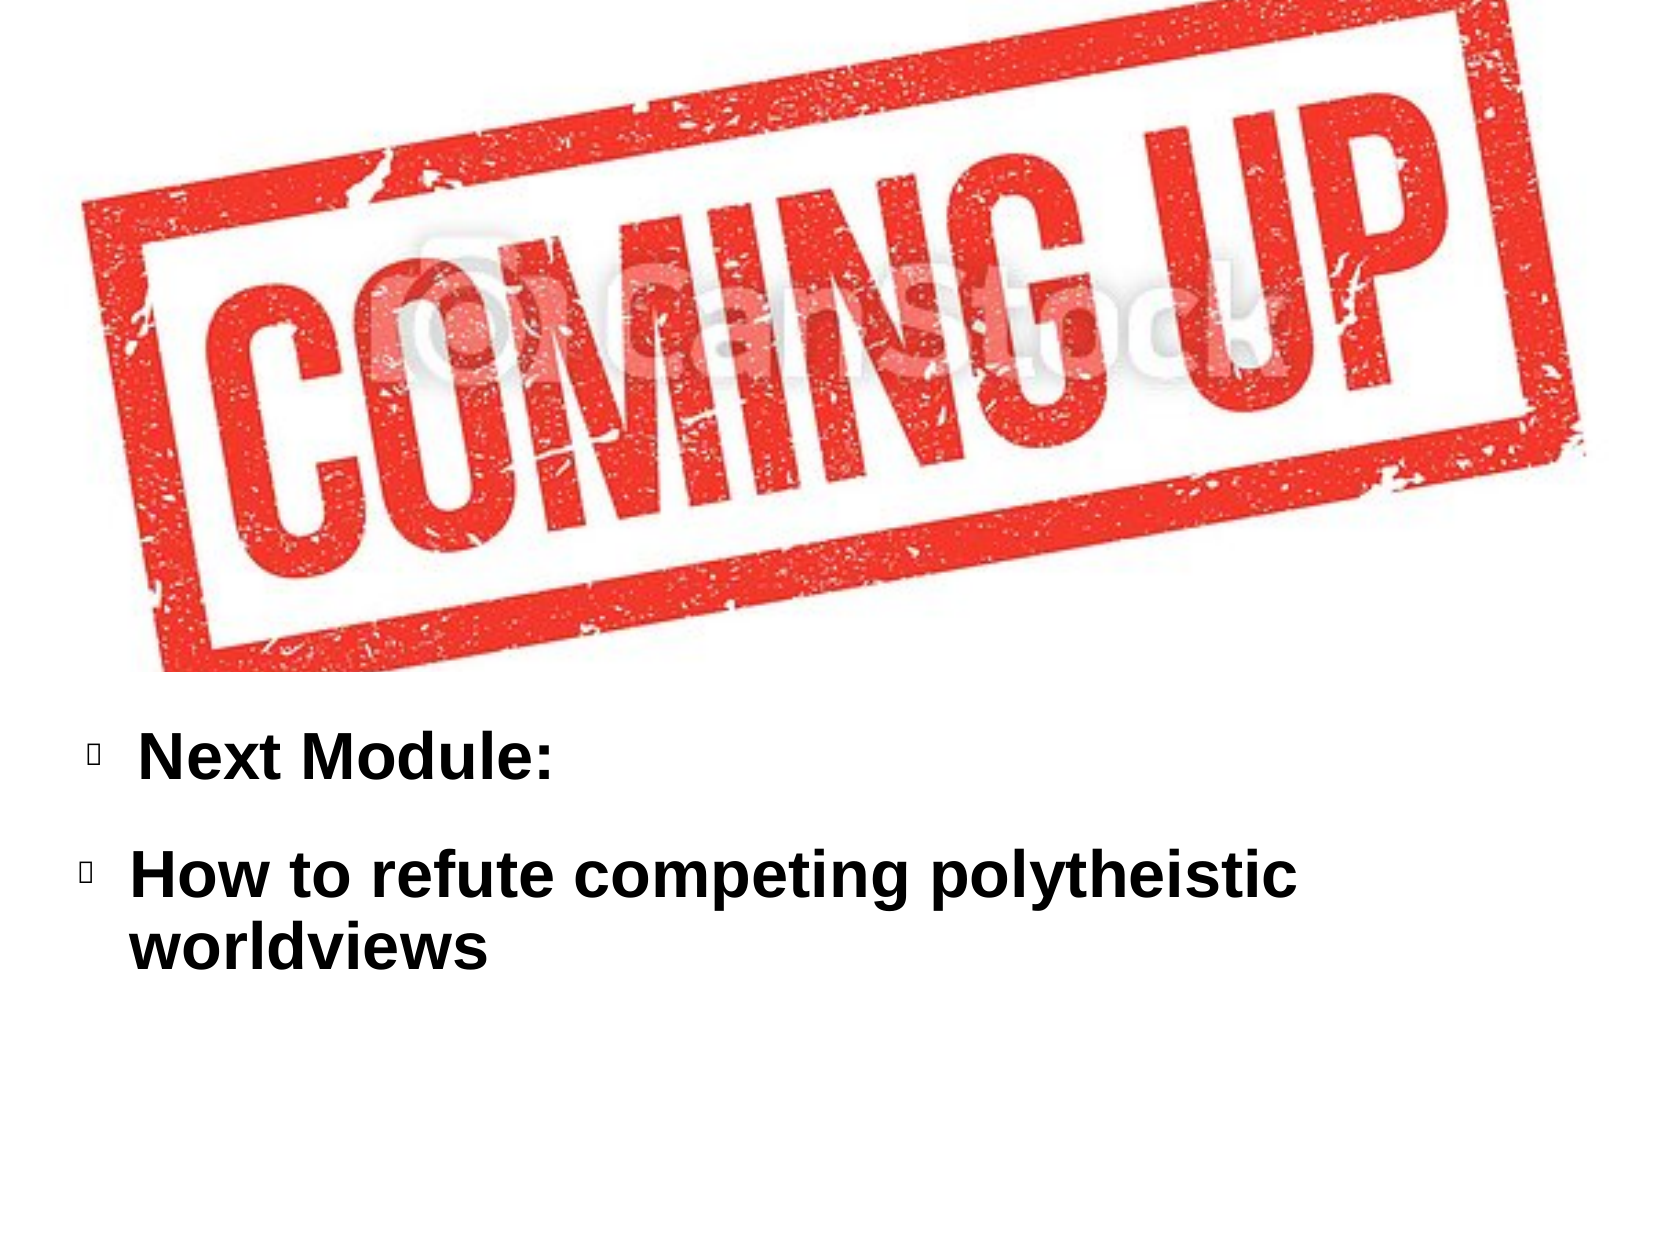

# Next Module:
How to refute competing polytheistic worldviews